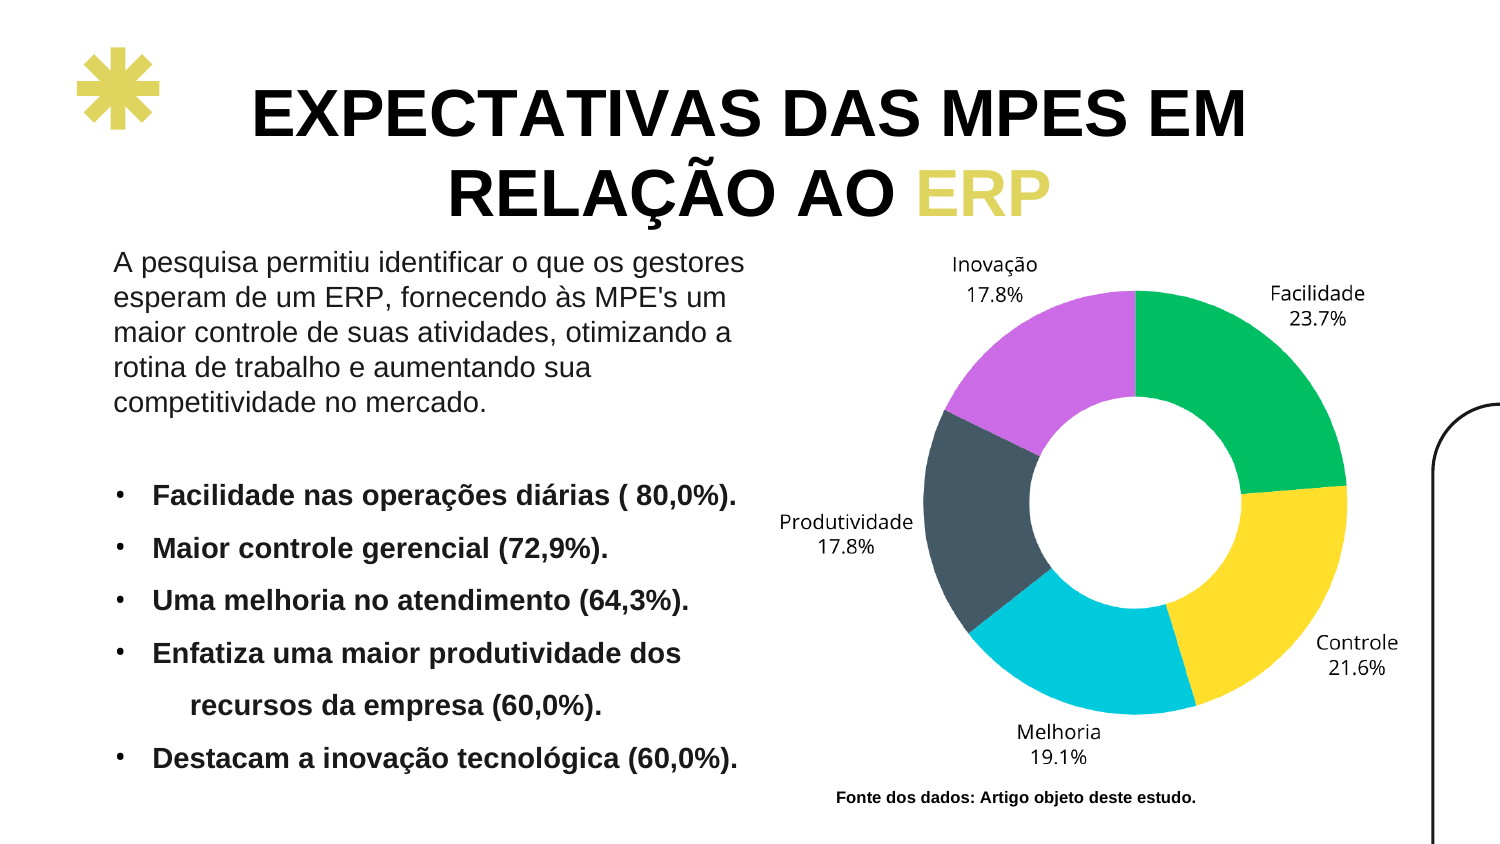

# EXPECTATIVAS DAS MPES EM RELAÇÃO AO ERP
A pesquisa permitiu identificar o que os gestores esperam de um ERP, fornecendo às MPE's um maior controle de suas atividades, otimizando a rotina de trabalho e aumentando sua competitividade no mercado.
Facilidade nas operações diárias ( 80,0%).
Maior controle gerencial (72,9%).
Uma melhoria no atendimento (64,3%).
Enfatiza uma maior produtividade dos recursos da empresa (60,0%).
Destacam a inovação tecnológica (60,0%).
Fonte dos dados: Artigo objeto deste estudo.